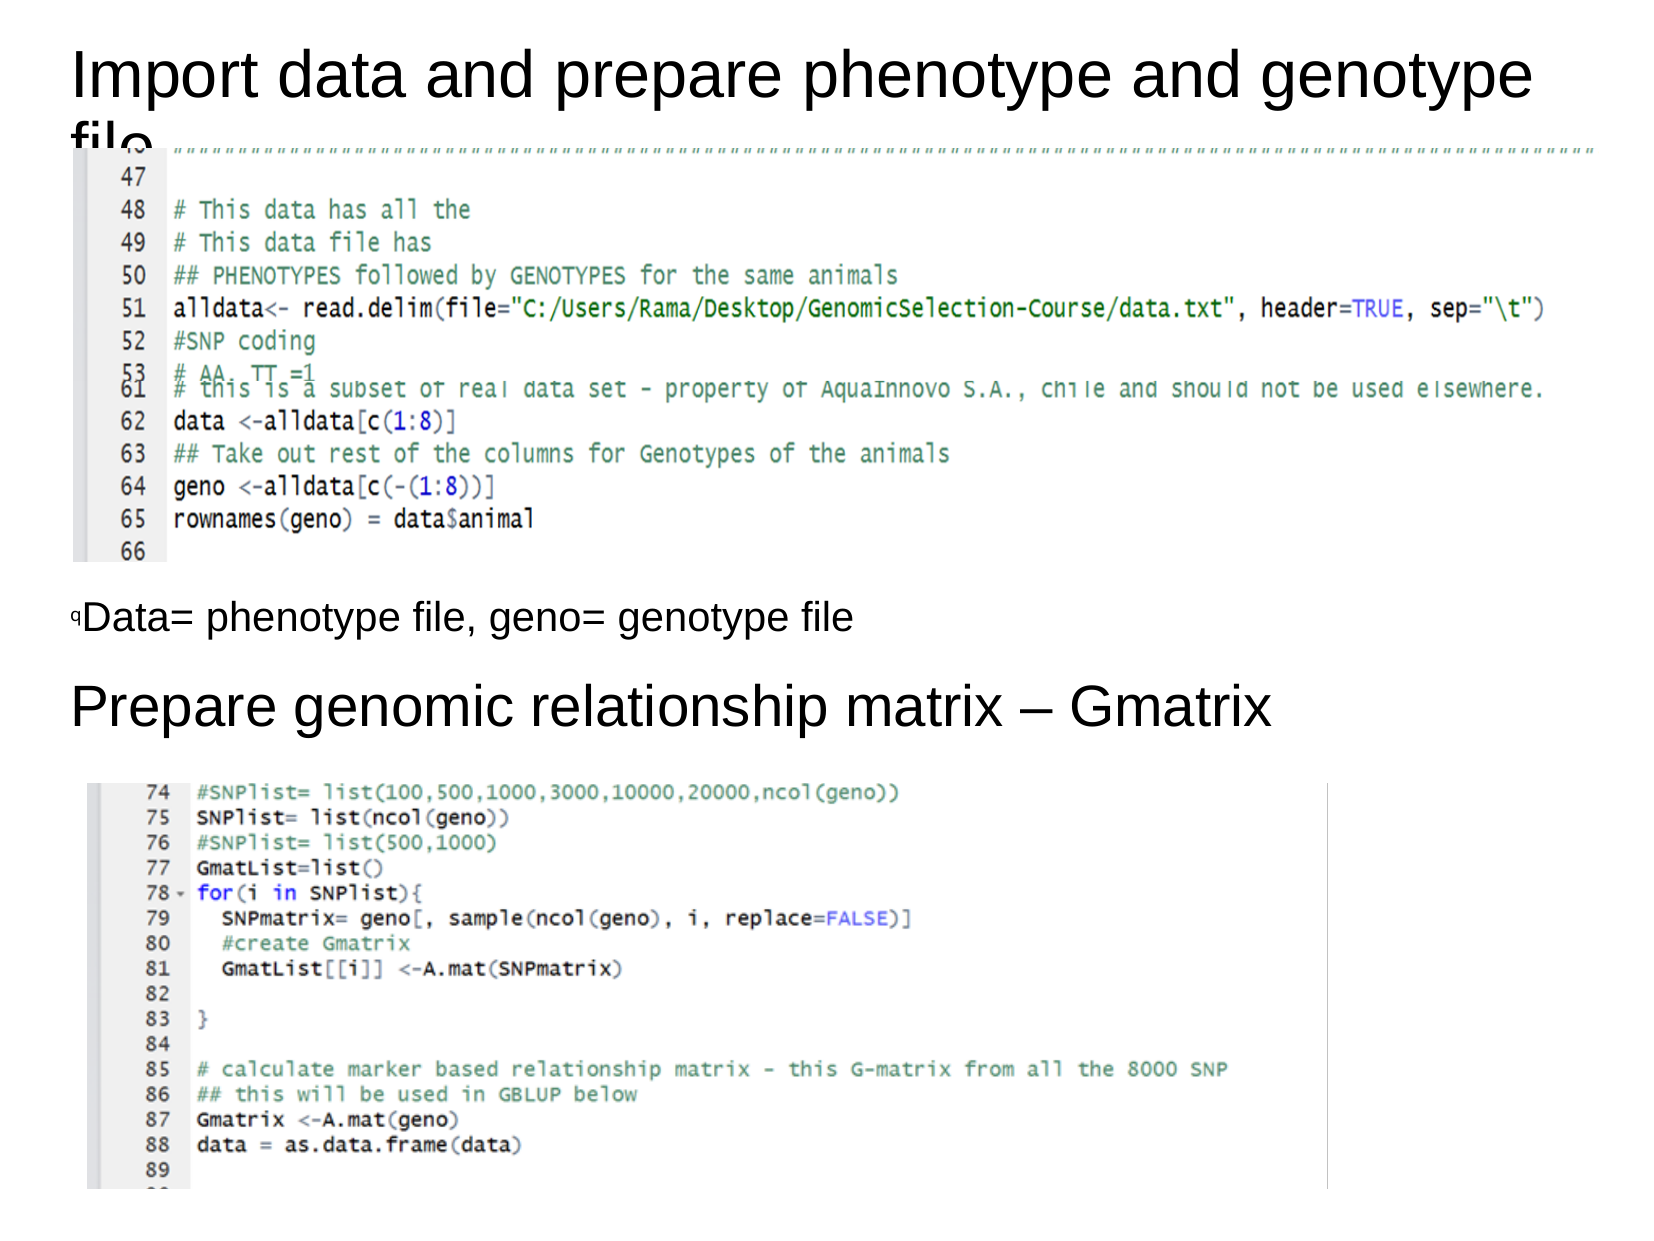

Import data and prepare phenotype and genotype file
Data= phenotype file, geno= genotype file
Prepare genomic relationship matrix – Gmatrix